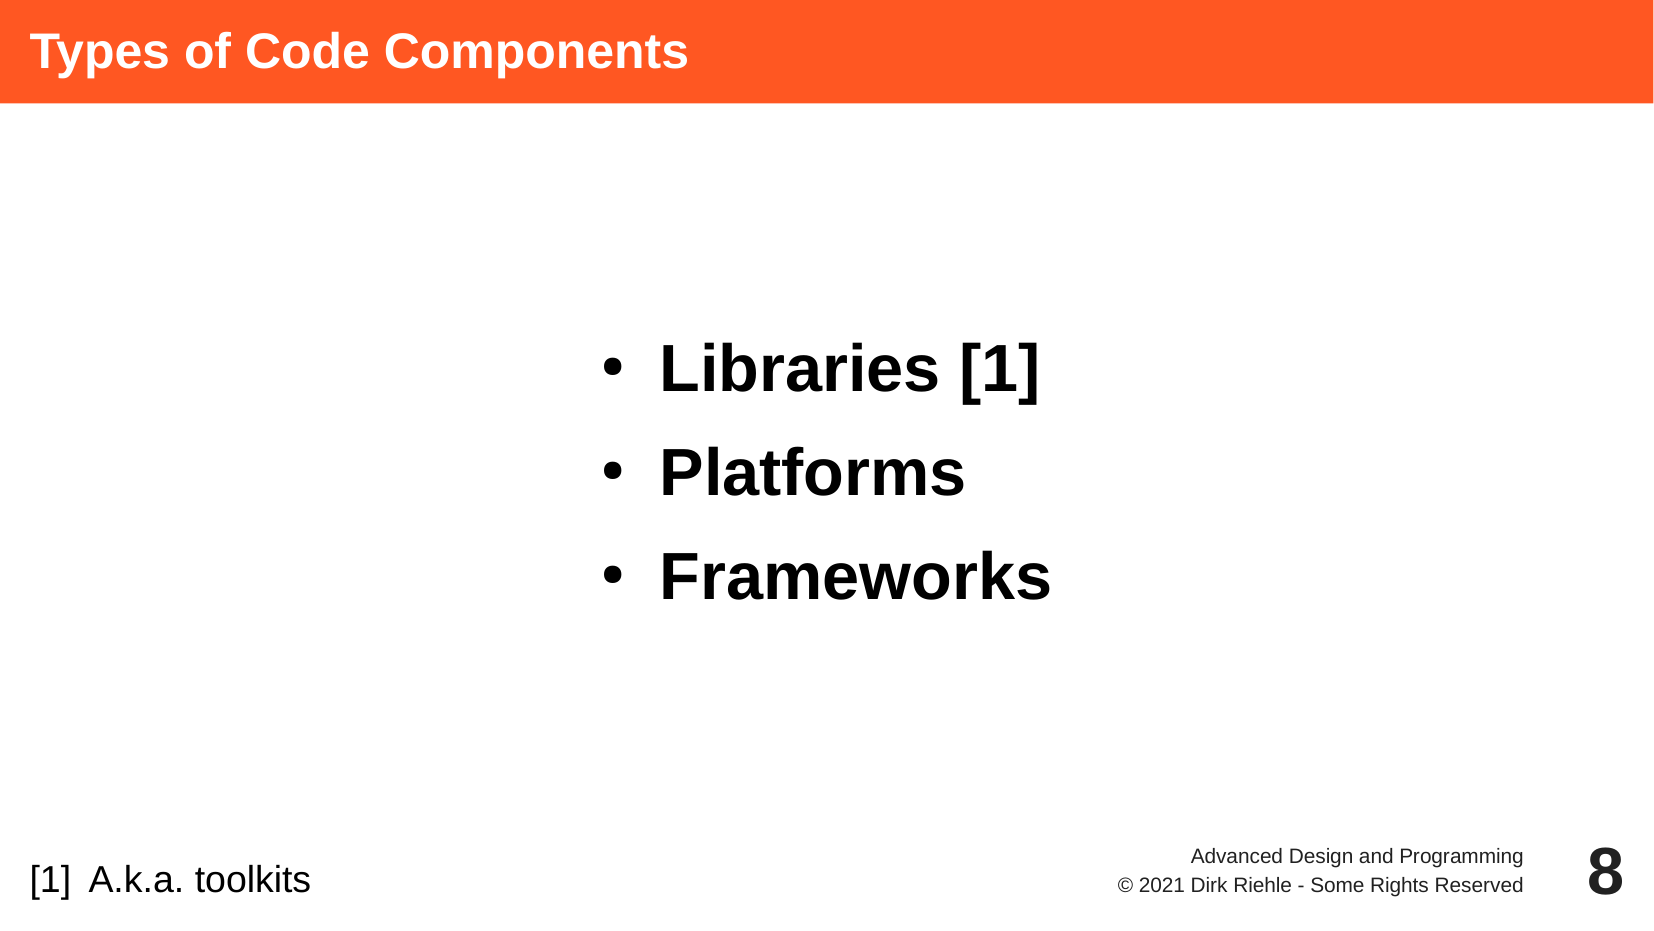

# Types of Code Components
Libraries [1]
Platforms
Frameworks
[1]	A.k.a. toolkits
Advanced Design and Programming
8
© 2021 Dirk Riehle - Some Rights Reserved